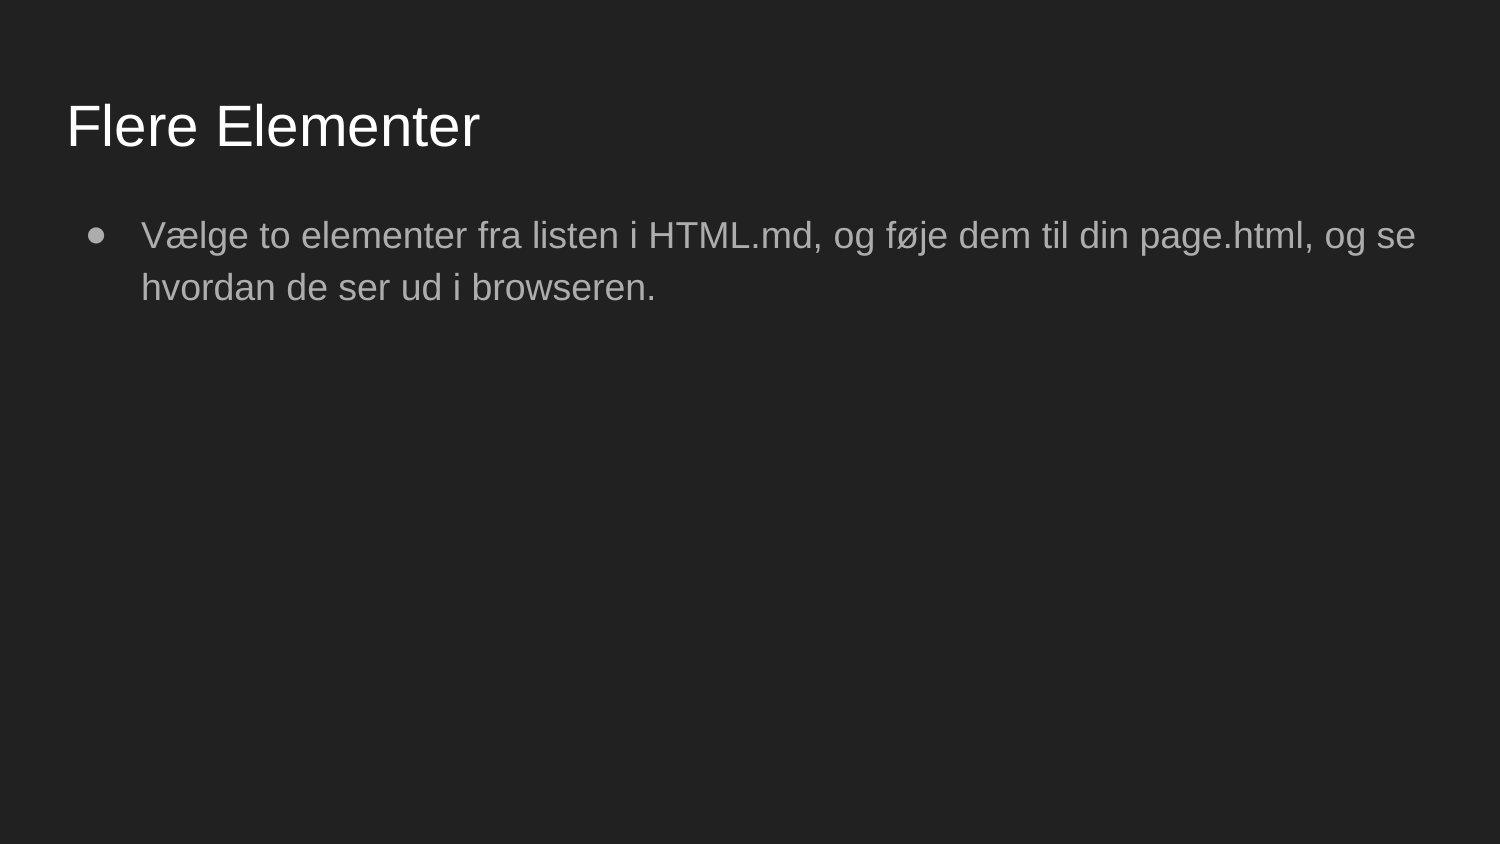

# Flere Elementer
Vælge to elementer fra listen i HTML.md, og føje dem til din page.html, og se hvordan de ser ud i browseren.